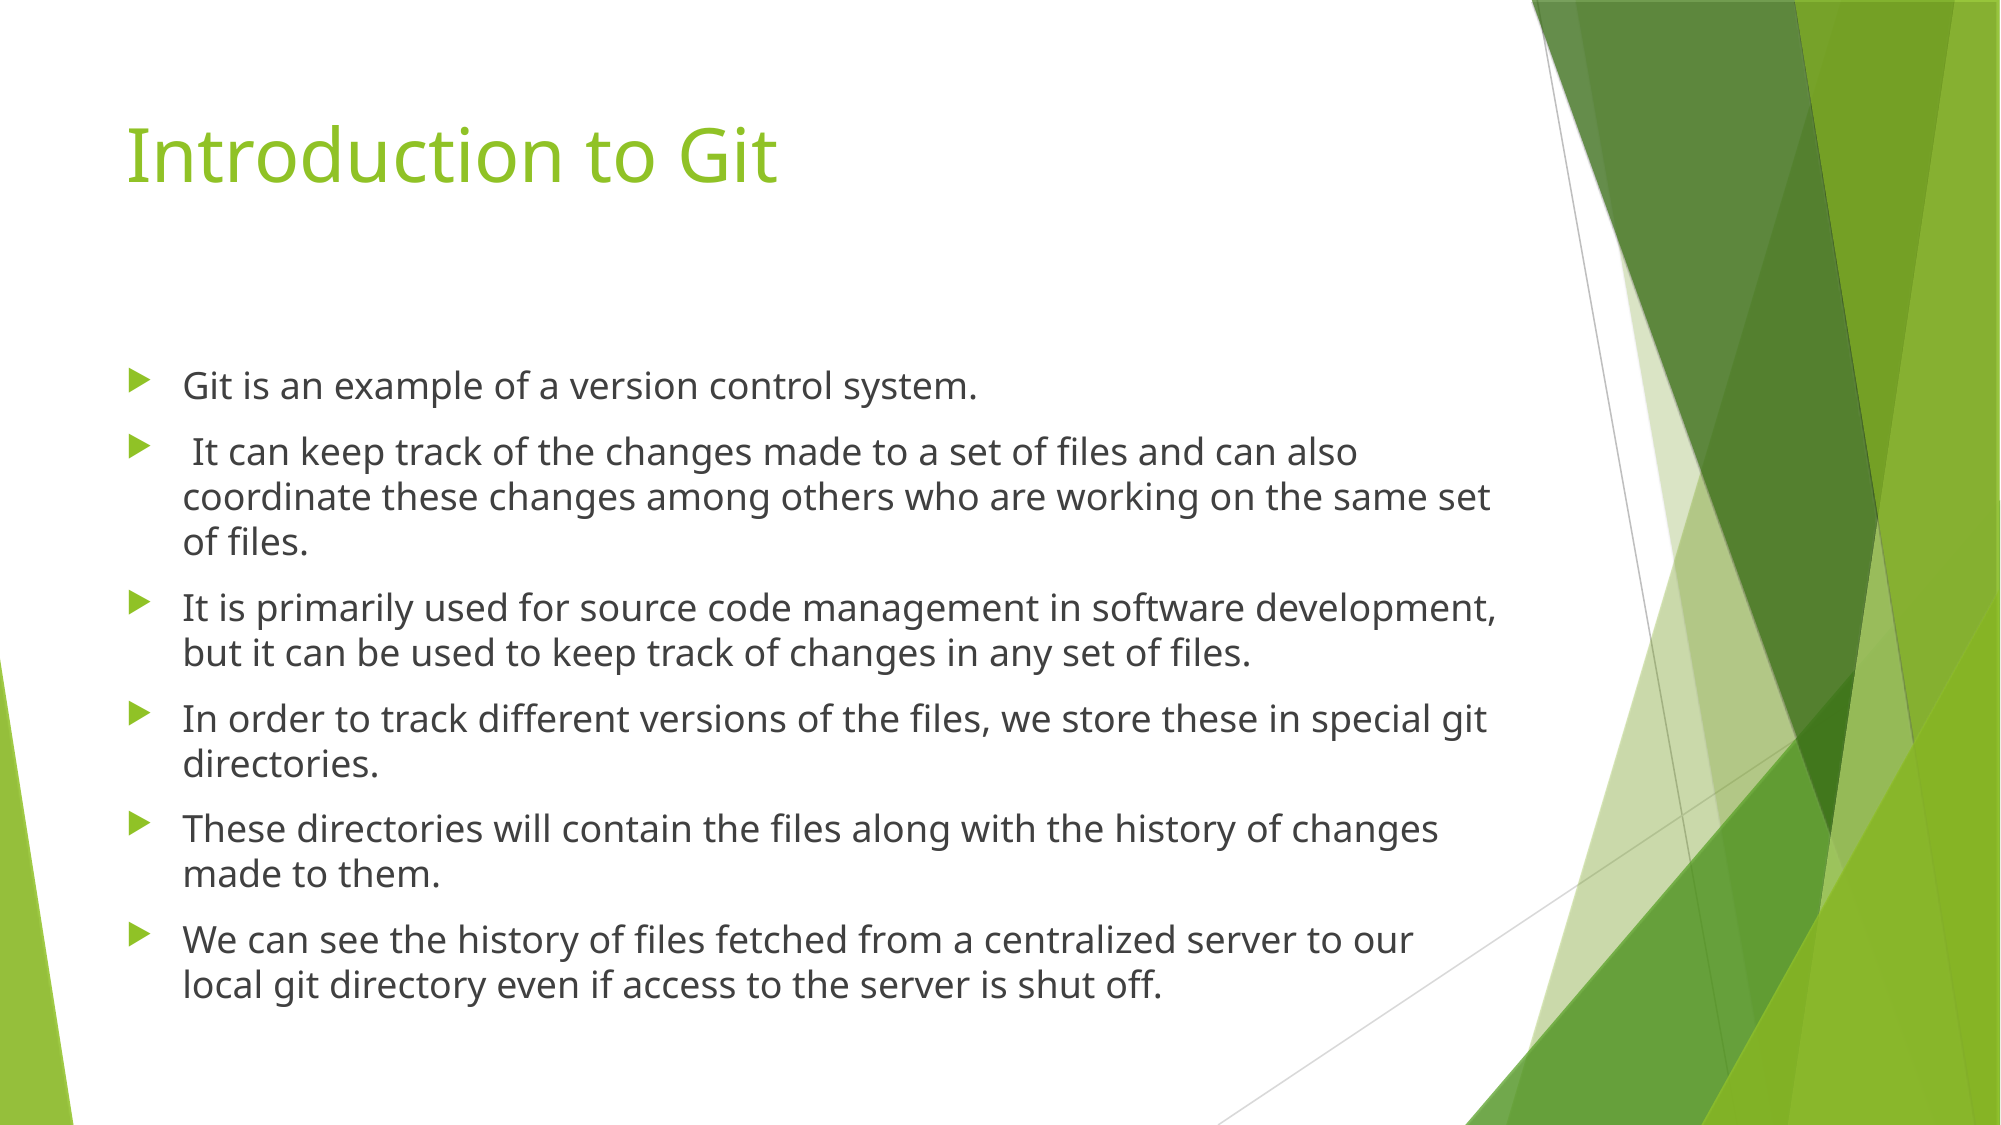

# Introduction to Git
Git is an example of a version control system.
 It can keep track of the changes made to a set of files and can also coordinate these changes among others who are working on the same set of files.
It is primarily used for source code management in software development, but it can be used to keep track of changes in any set of files.
In order to track different versions of the files, we store these in special git directories.
These directories will contain the files along with the history of changes made to them.
We can see the history of files fetched from a centralized server to our local git directory even if access to the server is shut off.